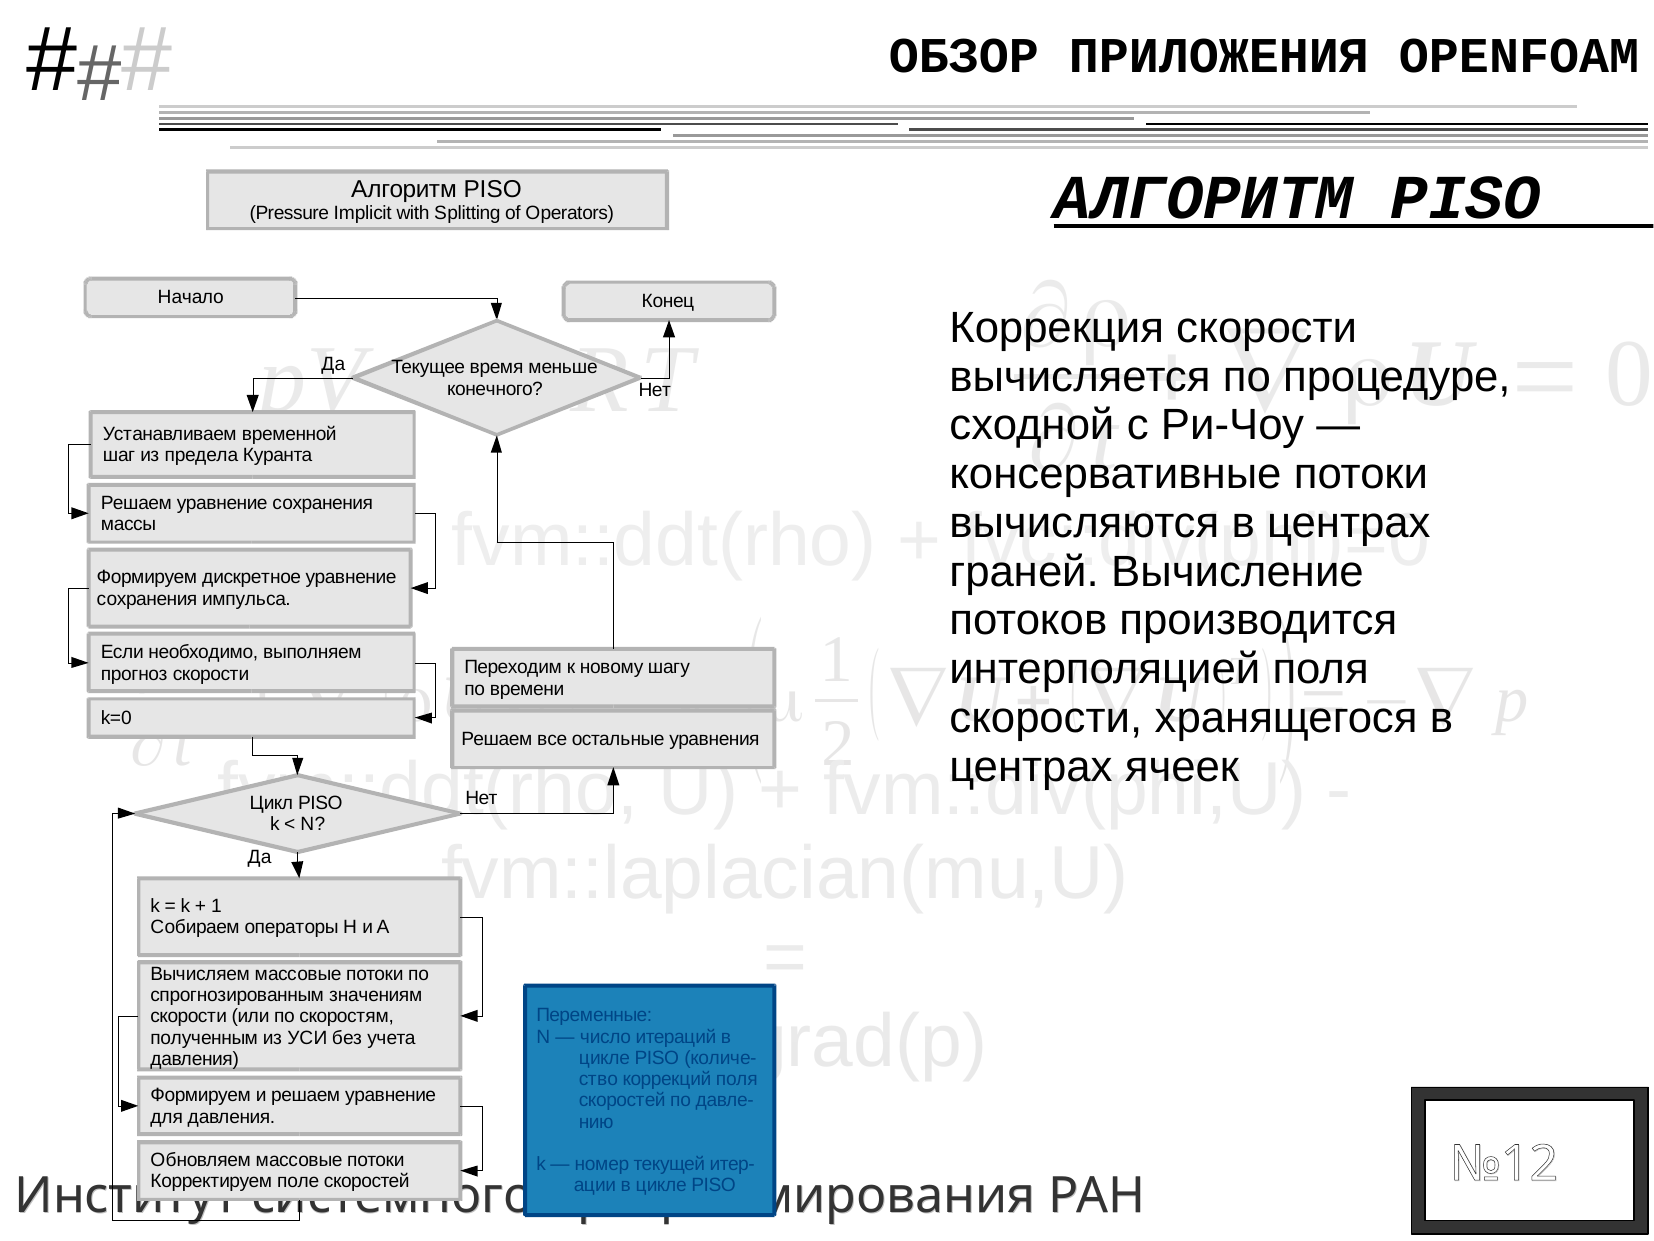

# АЛГОРИТМ PISO
Коррекция скорости вычисляется по процедуре, сходной с Ри-Чоу — консервативные потоки вычисляются в центрах граней. Вычисление потоков производится интерполяцией поля скорости, хранящегося в центрах ячеек